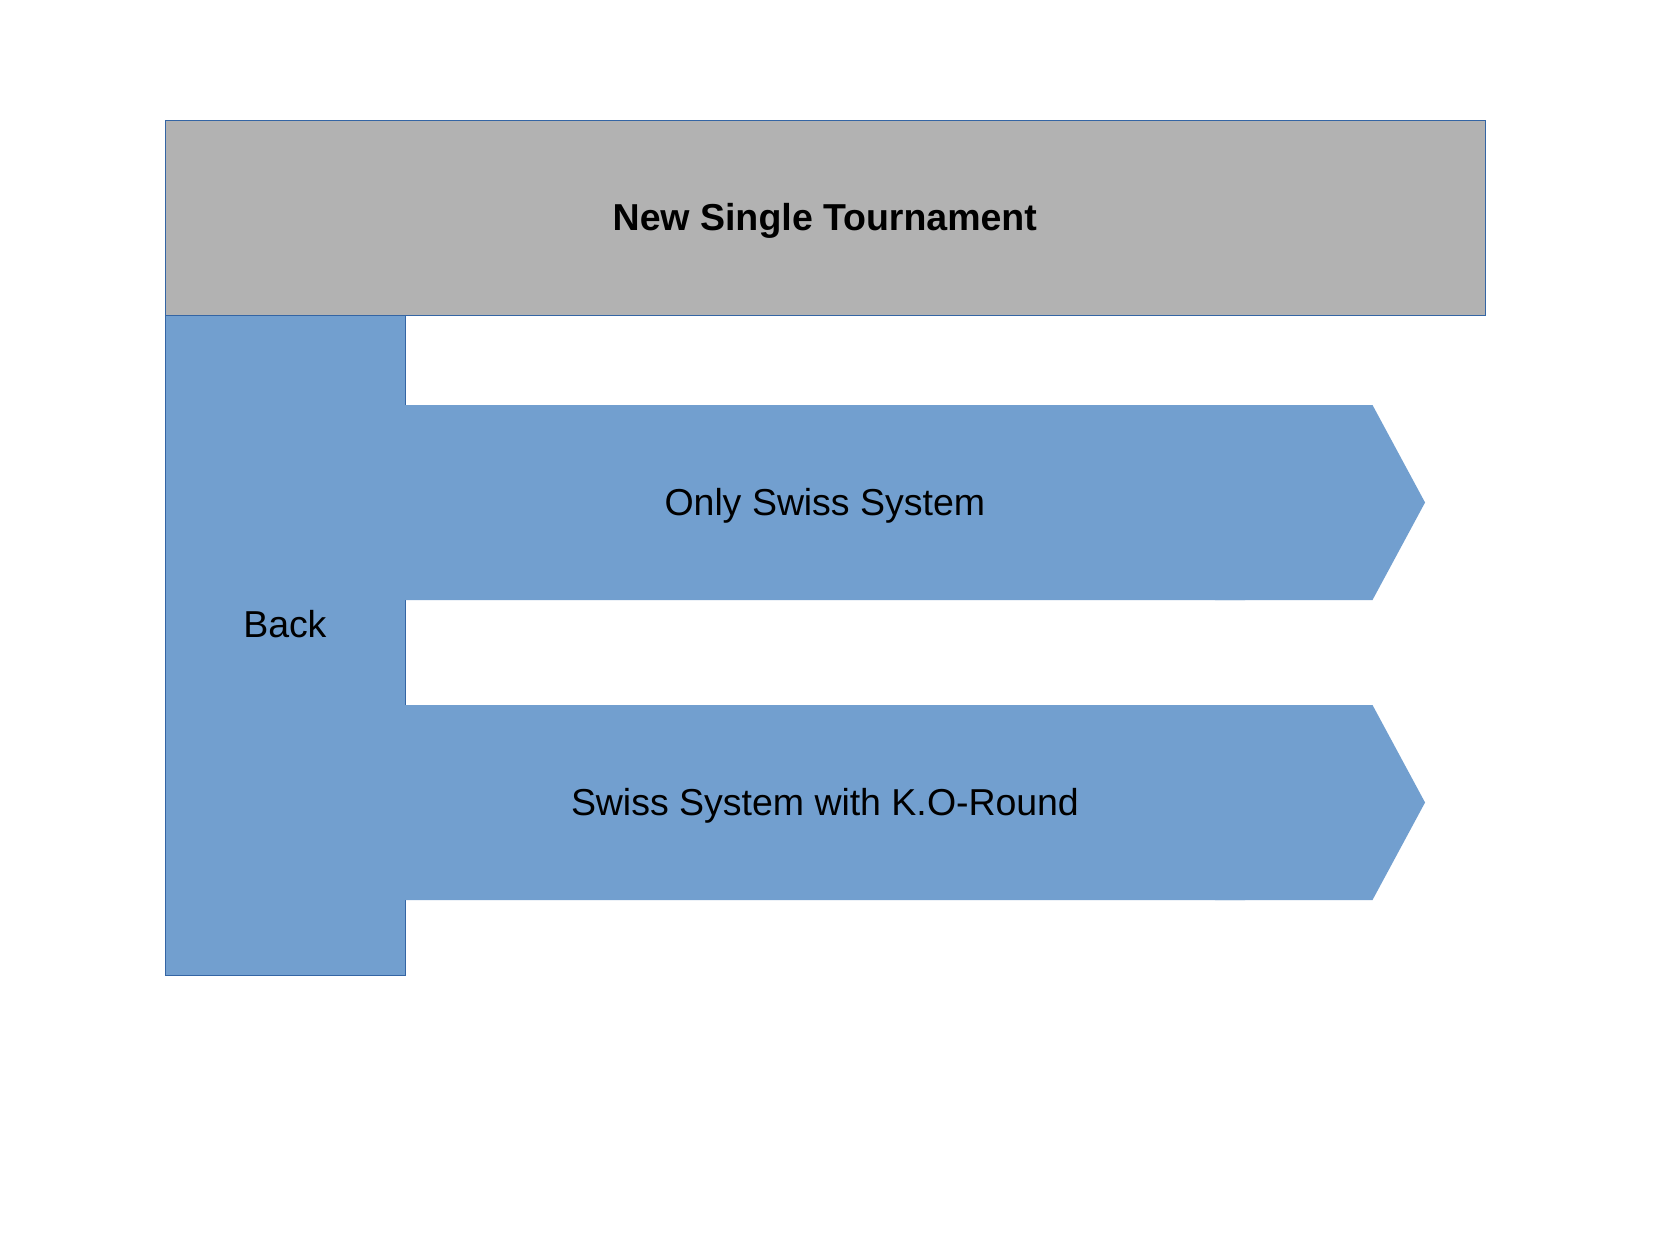

New Single Tournament
Back
Only Swiss System
Swiss System with K.O-Round